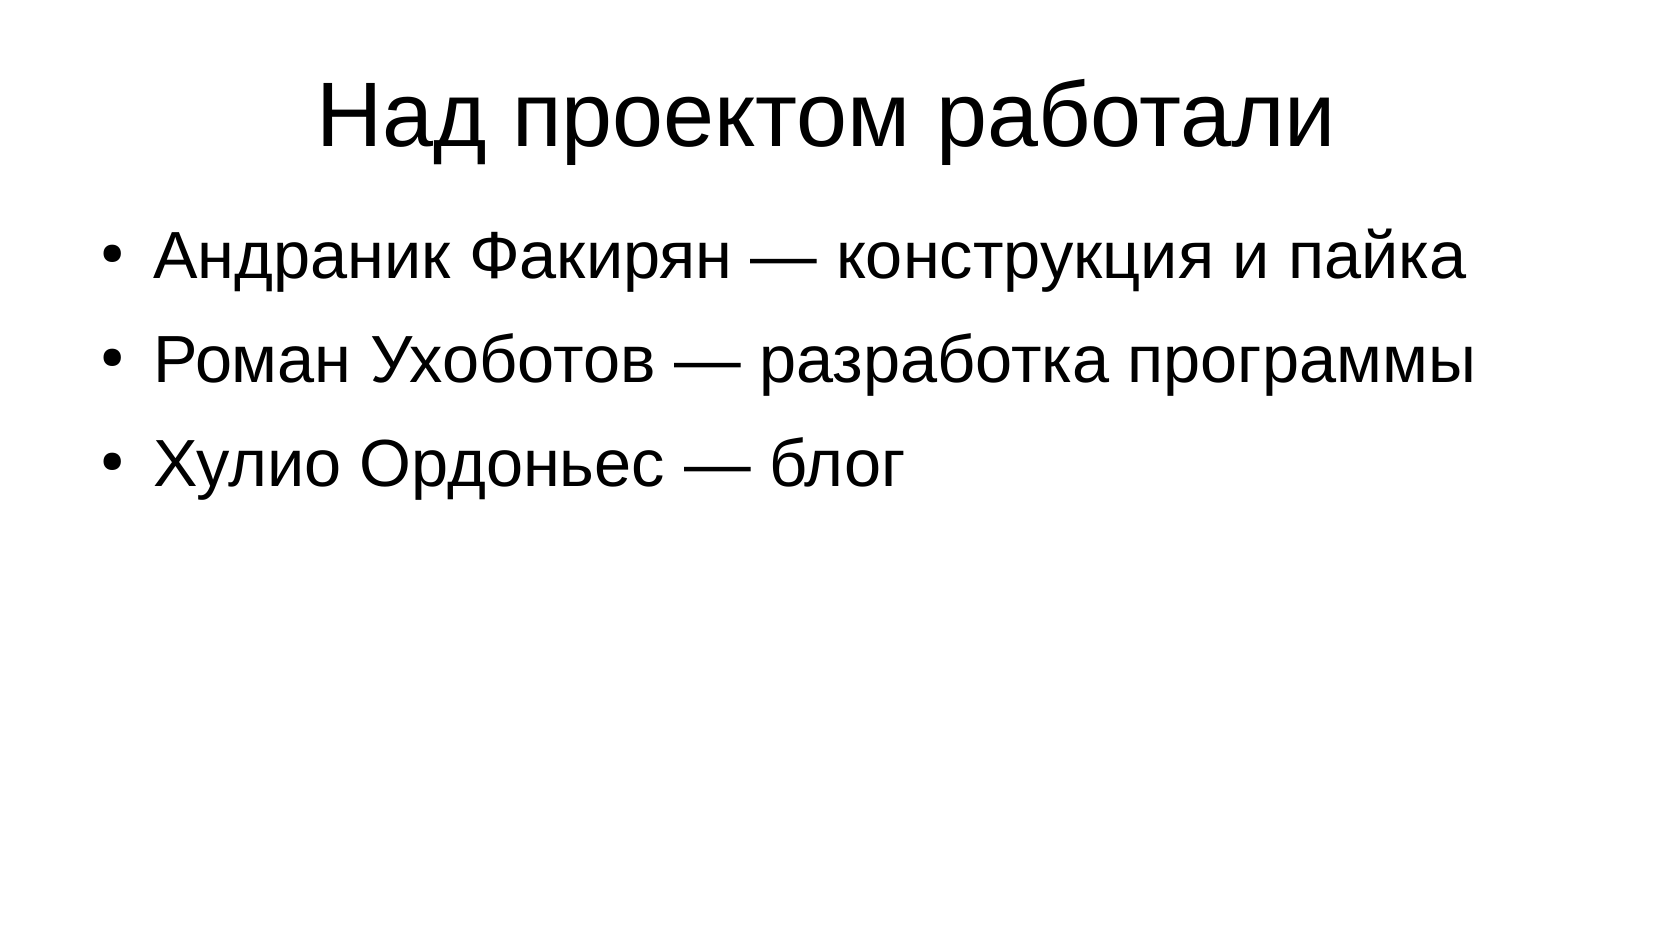

Над проектом работали
# Андраник Факирян — конструкция и пайка
Роман Ухоботов — разработка программы
Хулио Ордоньес — блог